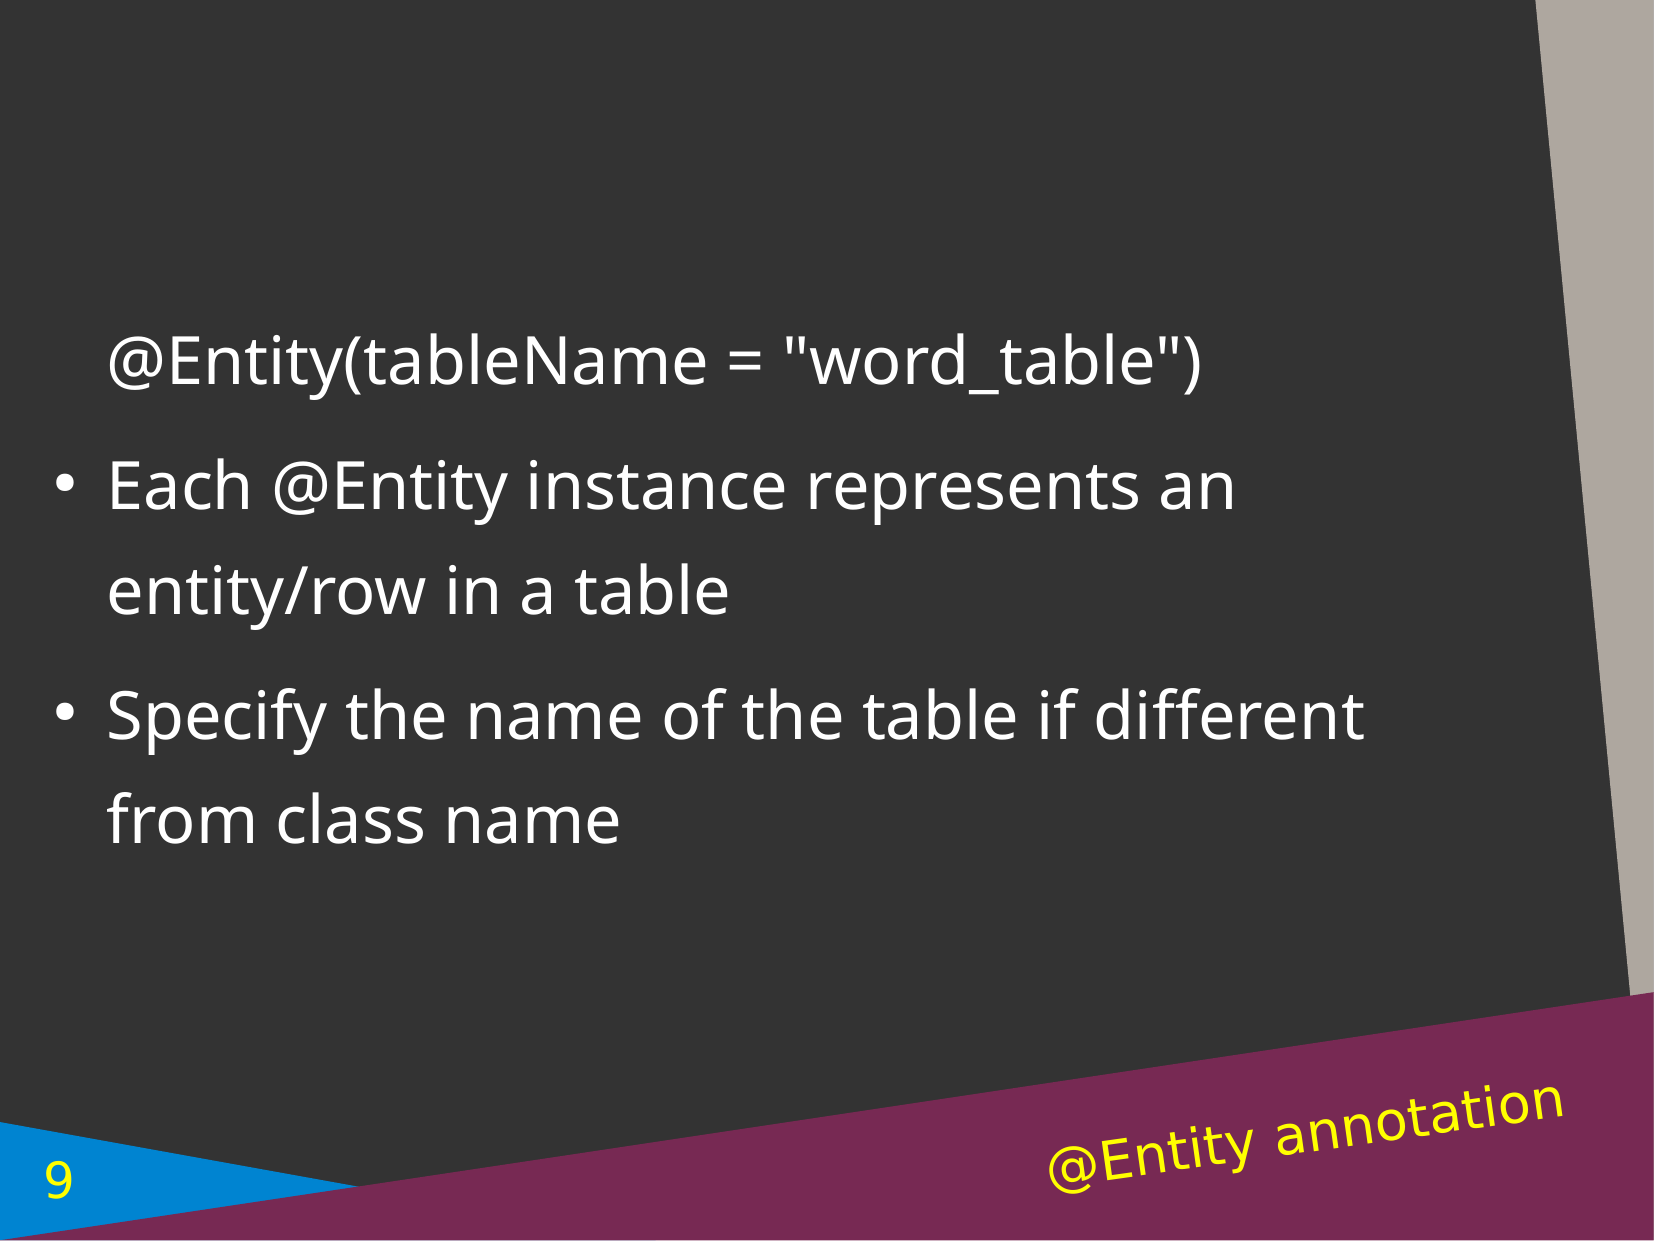

@Entity(tableName = "word_table")
Each @Entity instance represents an entity/row in a table
Specify the name of the table if different from class name
# @Entity annotation
9